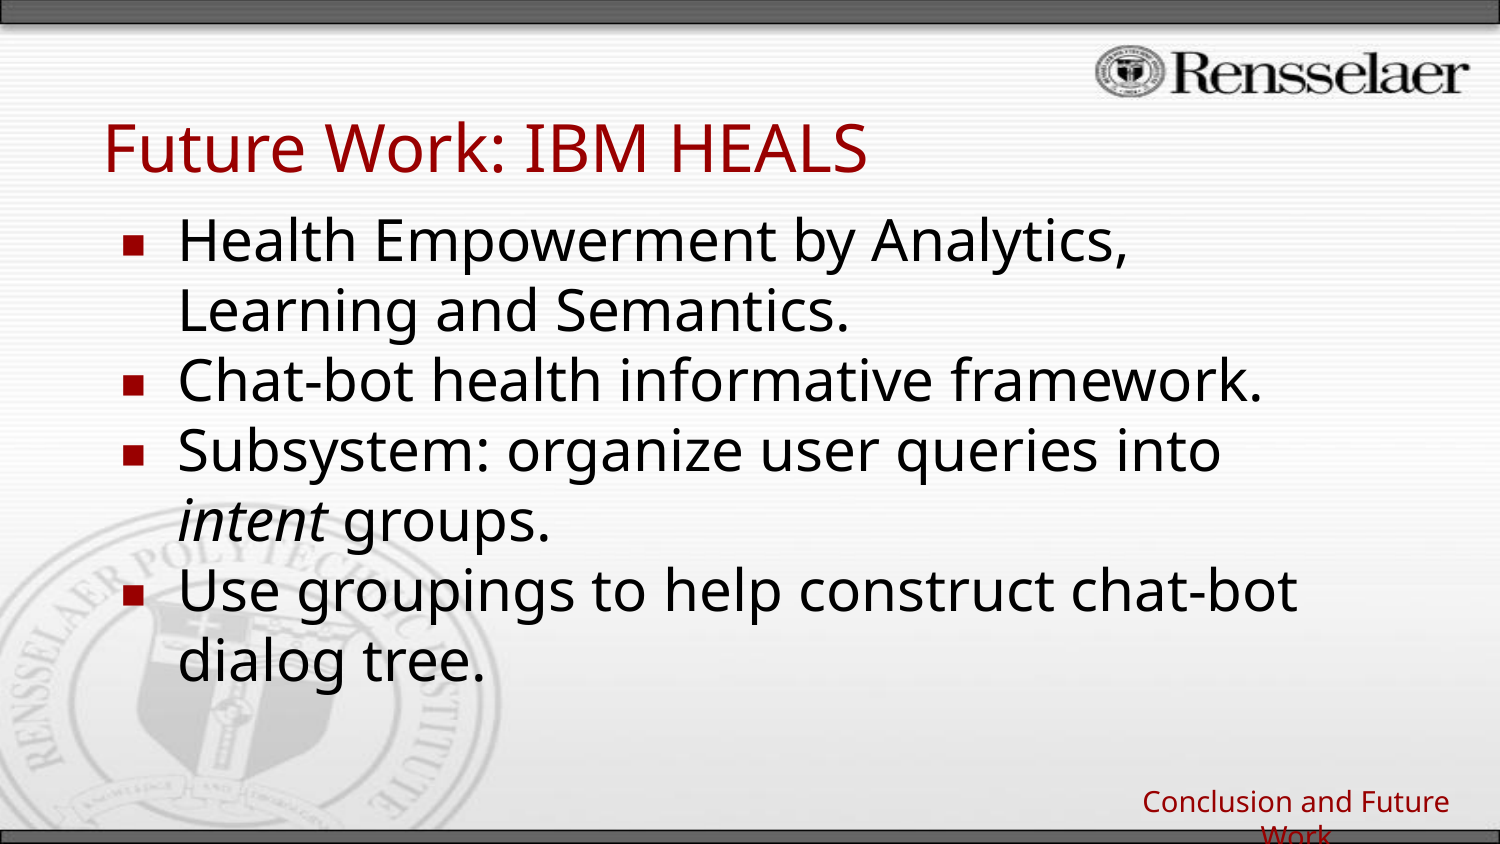

# Future Work: IBM HEALS
Health Empowerment by Analytics, Learning and Semantics.
Chat-bot health informative framework.
Subsystem: organize user queries into intent groups.
Use groupings to help construct chat-bot dialog tree.
Conclusion and Future Work